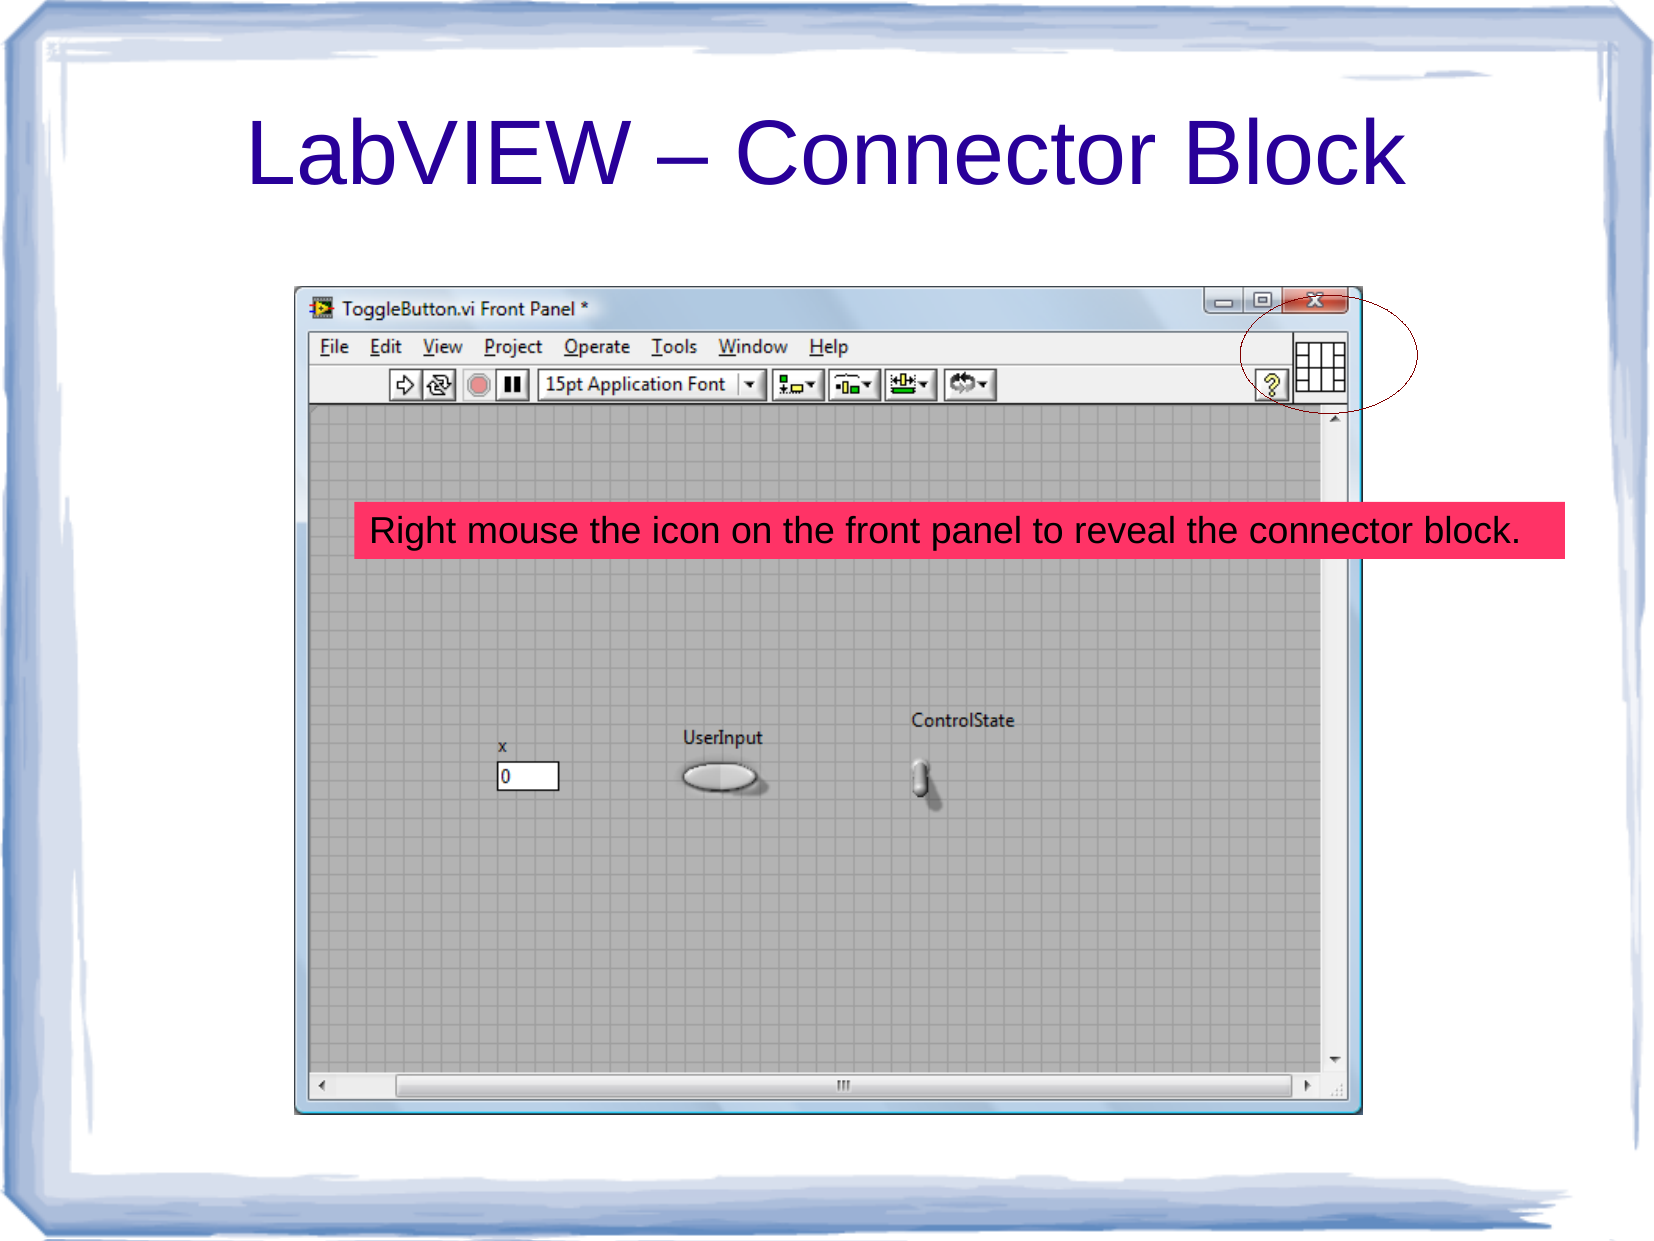

# LabVIEW – Connector Block
Right mouse the icon on the front panel to reveal the connector block.